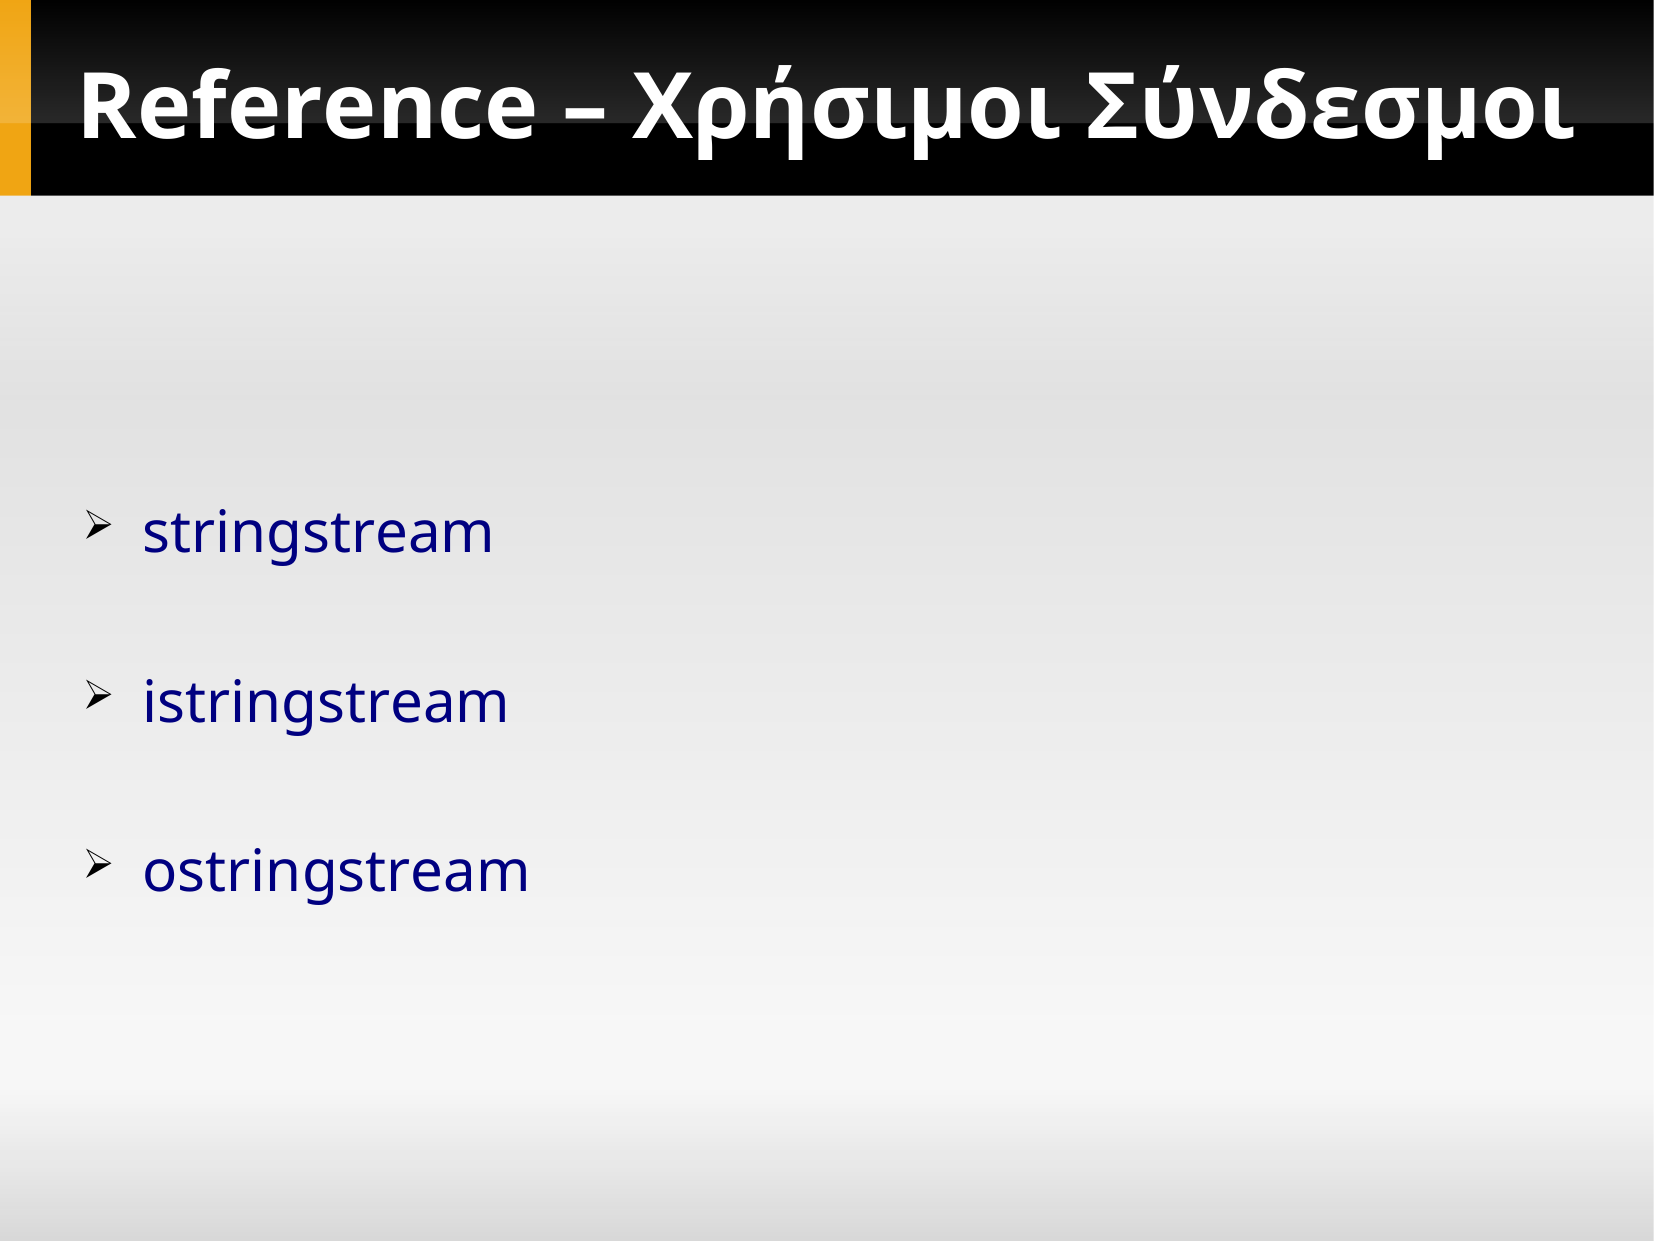

# Reference – Χρήσιμοι Σύνδεσμοι
stringstream
istringstream
ostringstream